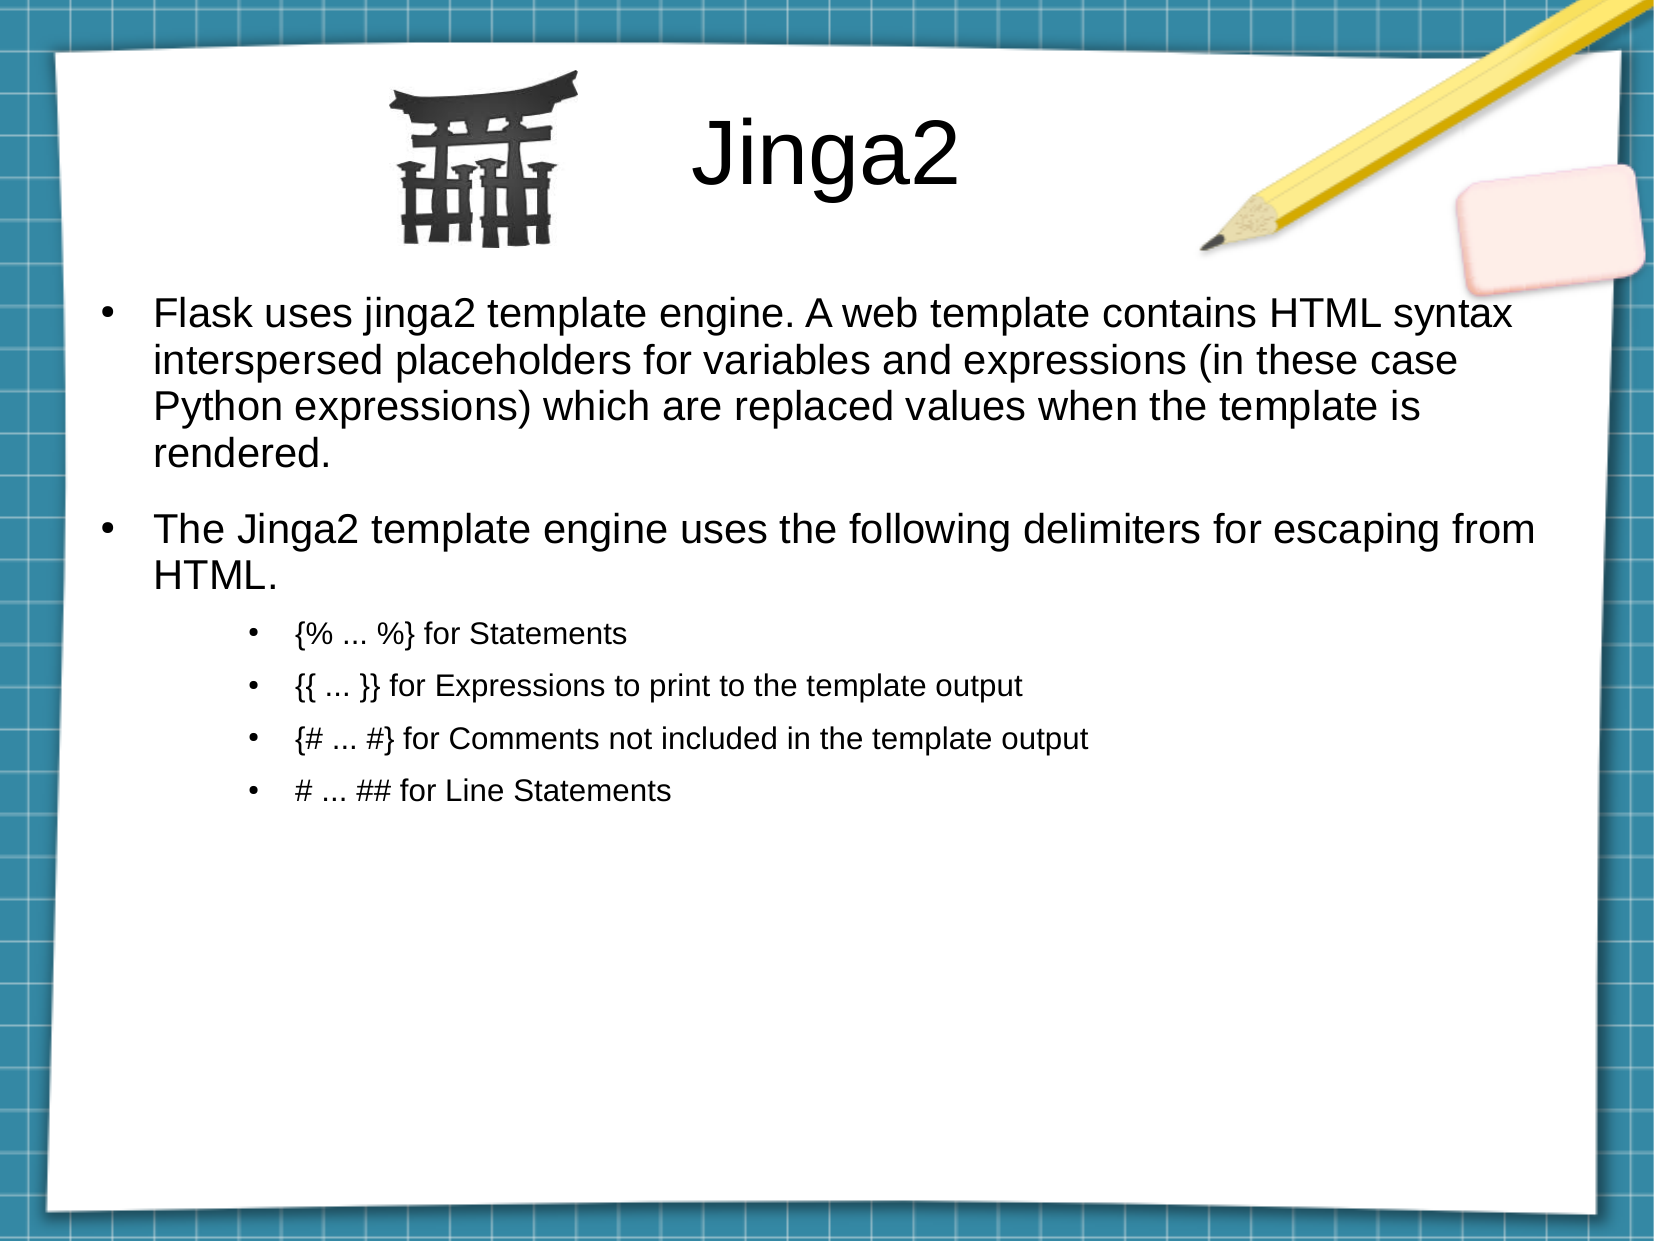

# Jinga2
Flask uses jinga2 template engine. A web template contains HTML syntax interspersed placeholders for variables and expressions (in these case Python expressions) which are replaced values when the template is rendered.
The Jinga2 template engine uses the following delimiters for escaping from HTML.
{% ... %} for Statements
{{ ... }} for Expressions to print to the template output
{# ... #} for Comments not included in the template output
# ... ## for Line Statements